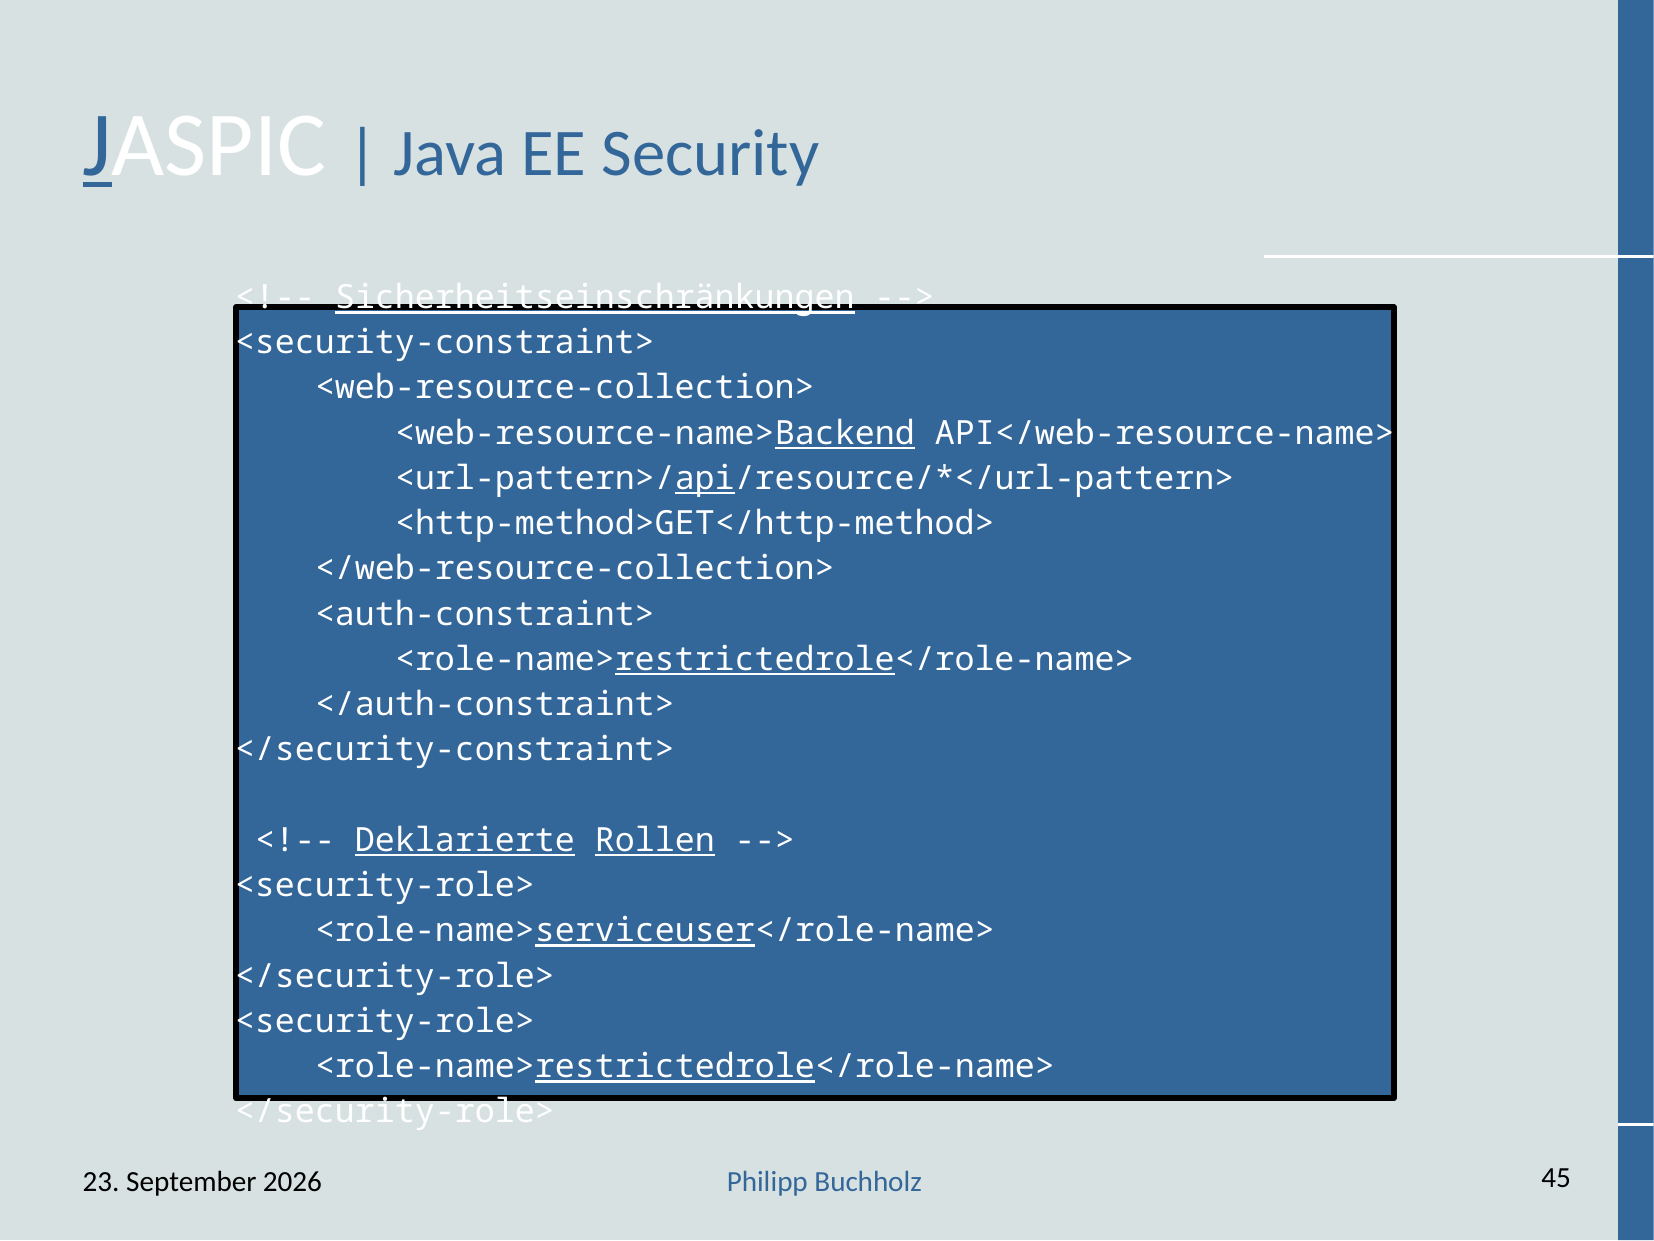

# JASPIC | Java EE Security
<!-- Sicherheitseinschränkungen -->
<security-constraint>
 <web-resource-collection>
 <web-resource-name>Backend API</web-resource-name>
 <url-pattern>/api/resource/*</url-pattern>
 <http-method>GET</http-method>
 </web-resource-collection>
 <auth-constraint>
 <role-name>restrictedrole</role-name>
 </auth-constraint>
</security-constraint>
 <!-- Deklarierte Rollen -->
<security-role>
 <role-name>serviceuser</role-name>
</security-role>
<security-role>
 <role-name>restrictedrole</role-name>
</security-role>
45